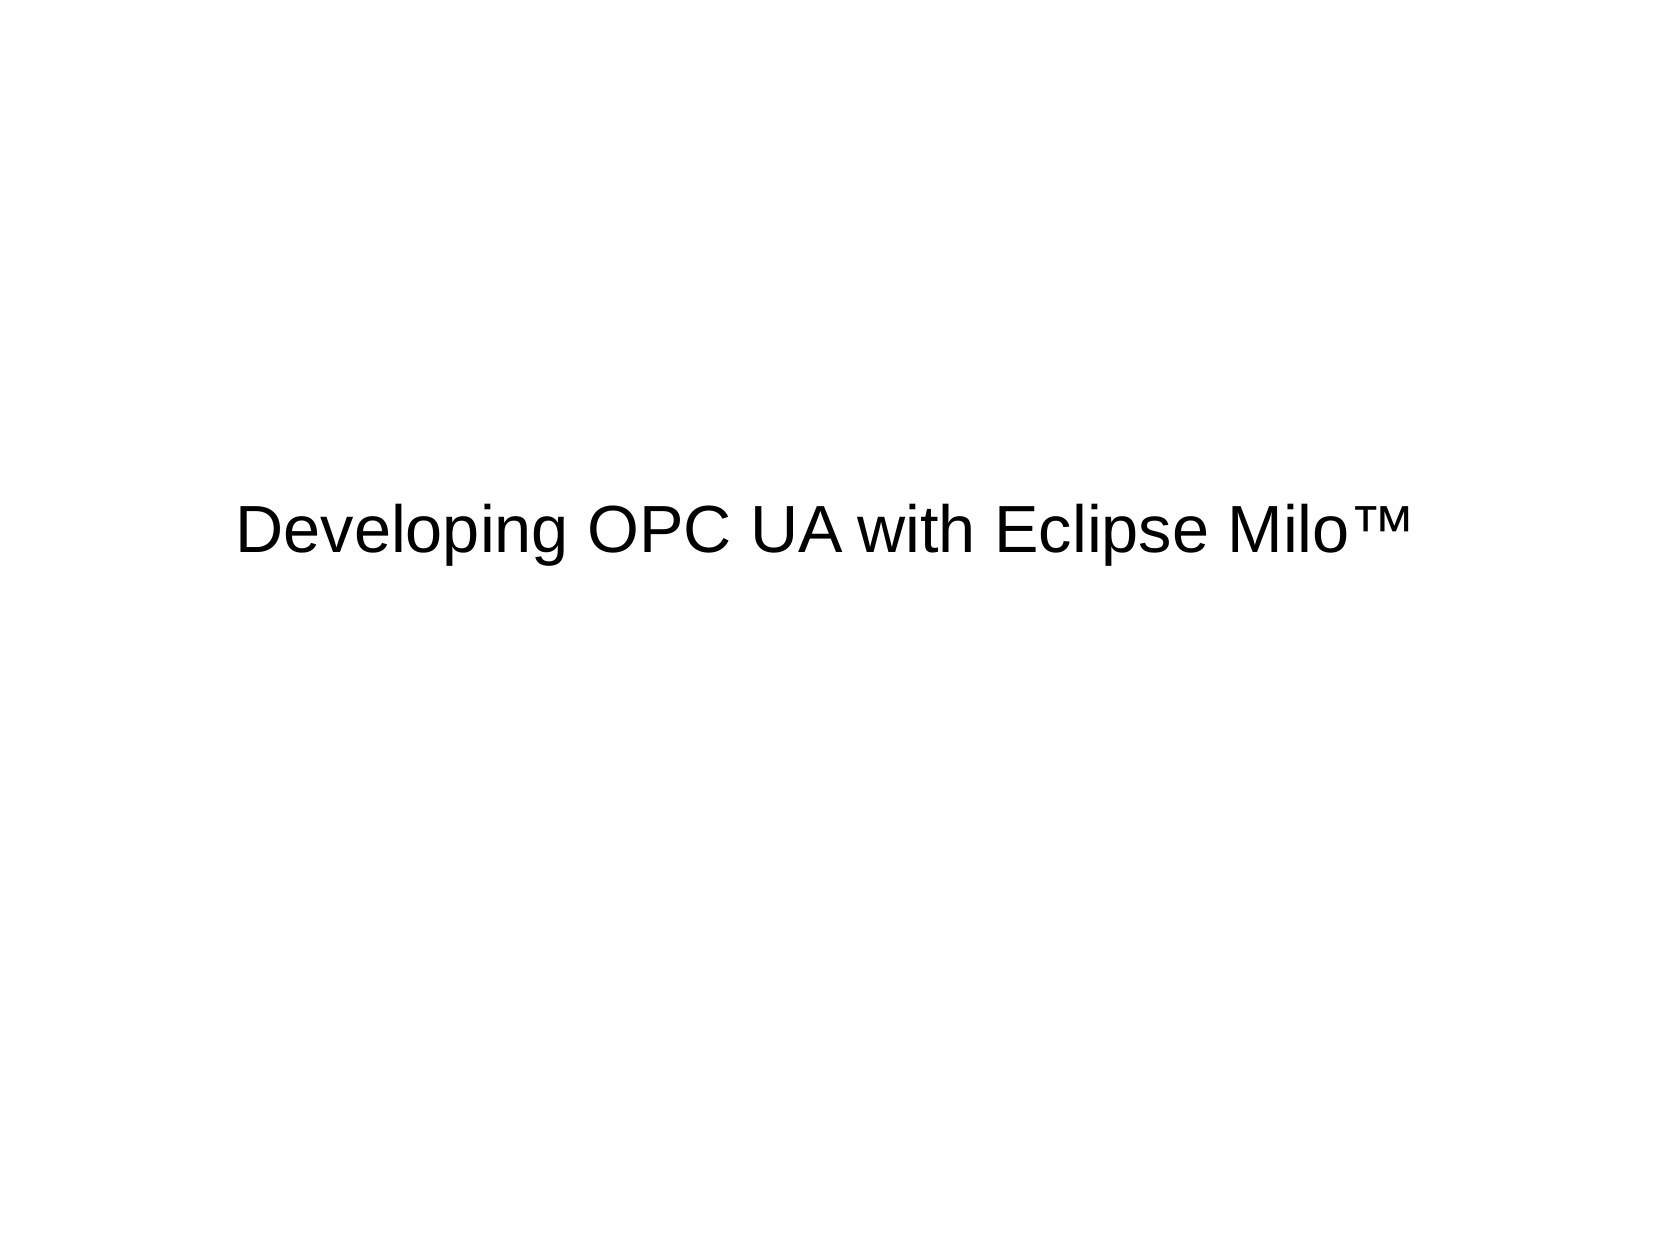

# Developing OPC UA with Eclipse Milo™